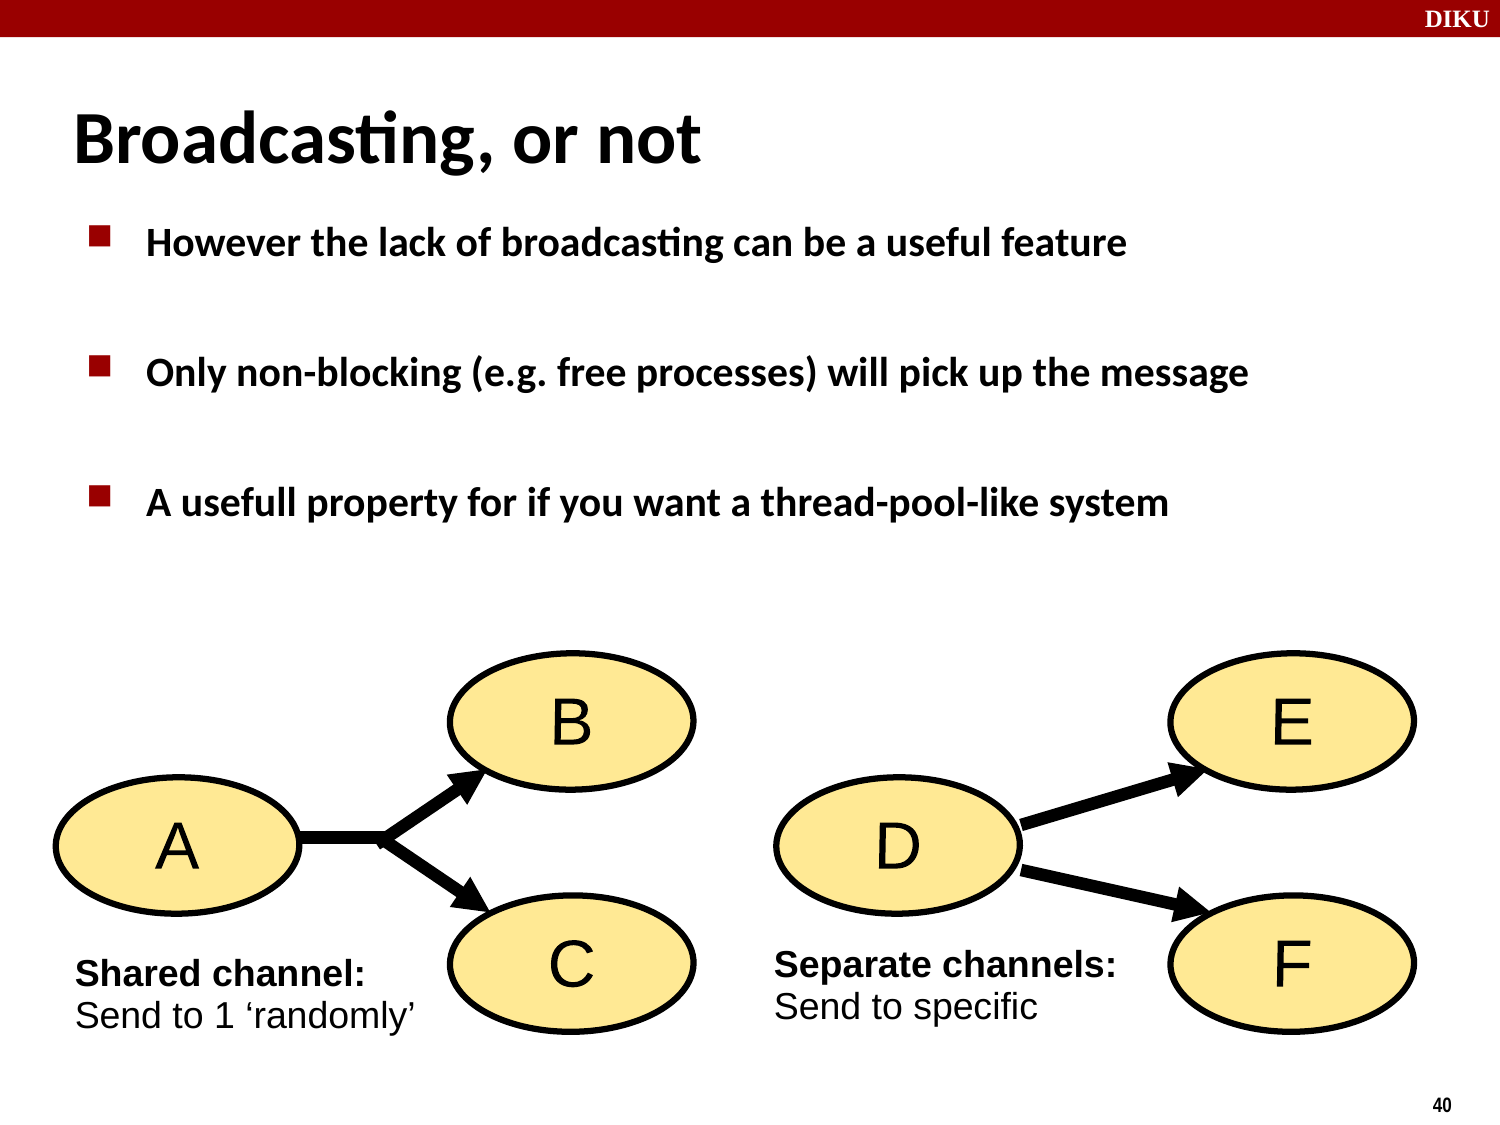

Broadcasting, or not
However the lack of broadcasting can be a useful feature
Only non-blocking (e.g. free processes) will pick up the message
A usefull property for if you want a thread-pool-like system
B
E
A
D
C
F
Separate channels:
Send to specific
Shared channel:
Send to 1 ‘randomly’